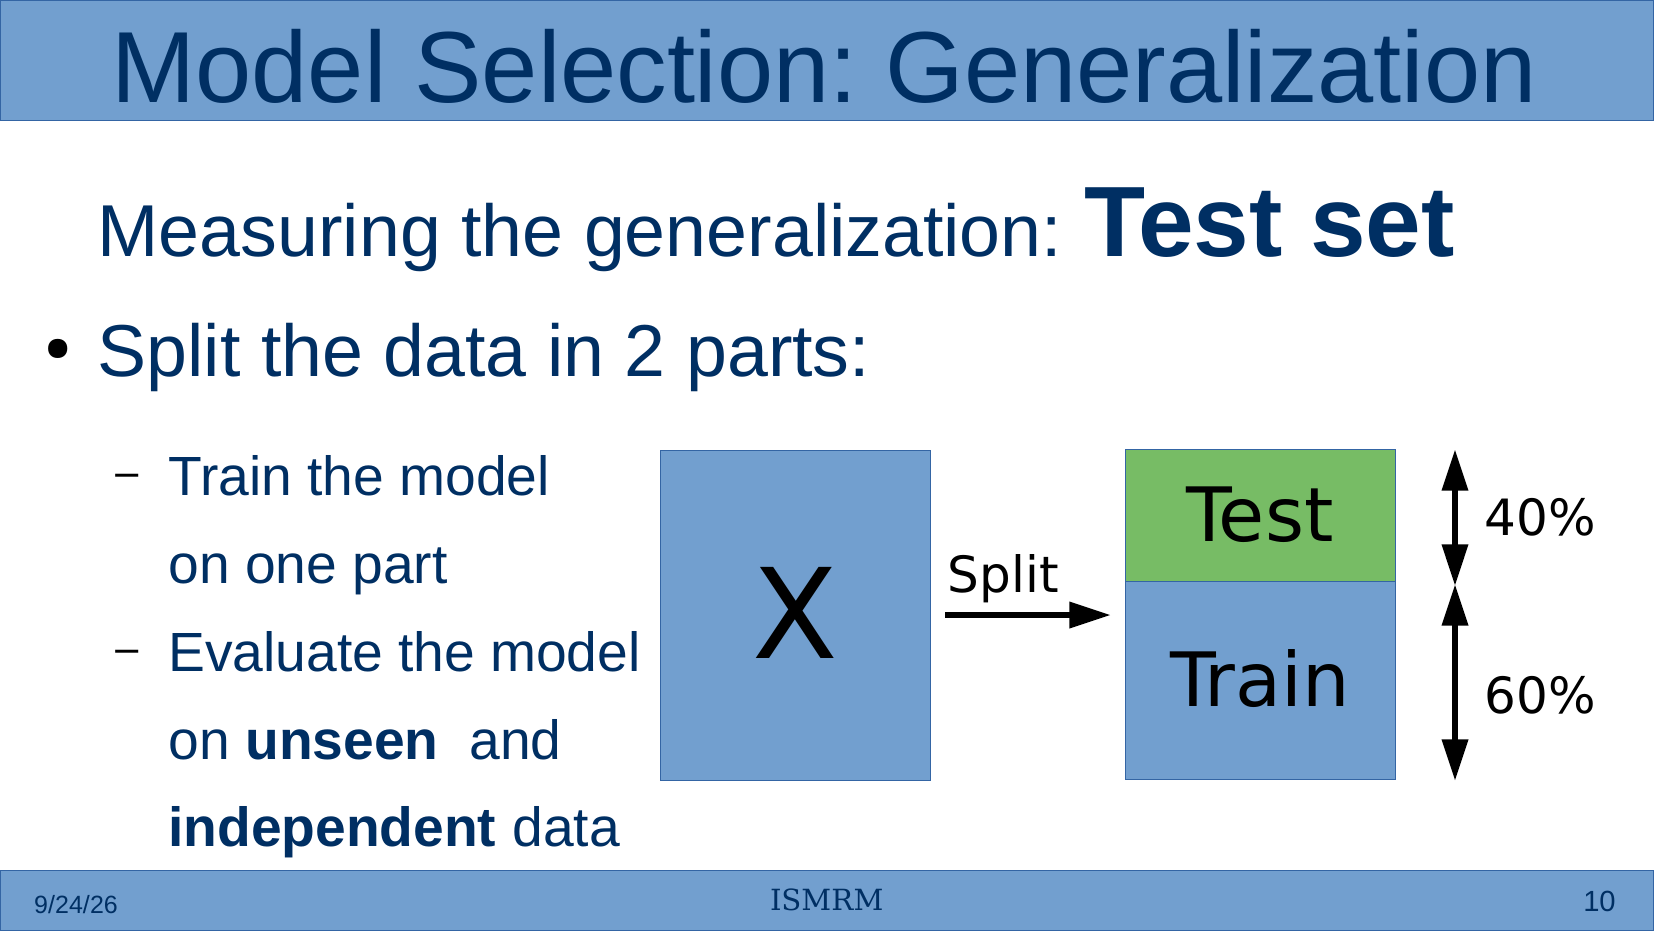

# Model Selection: Generalization
Measuring the generalization: Test set
Split the data in 2 parts:
Train the model
on one part
Evaluate the model
on unseen and
independent data
X
Test
40%
Train
Split
60%
10